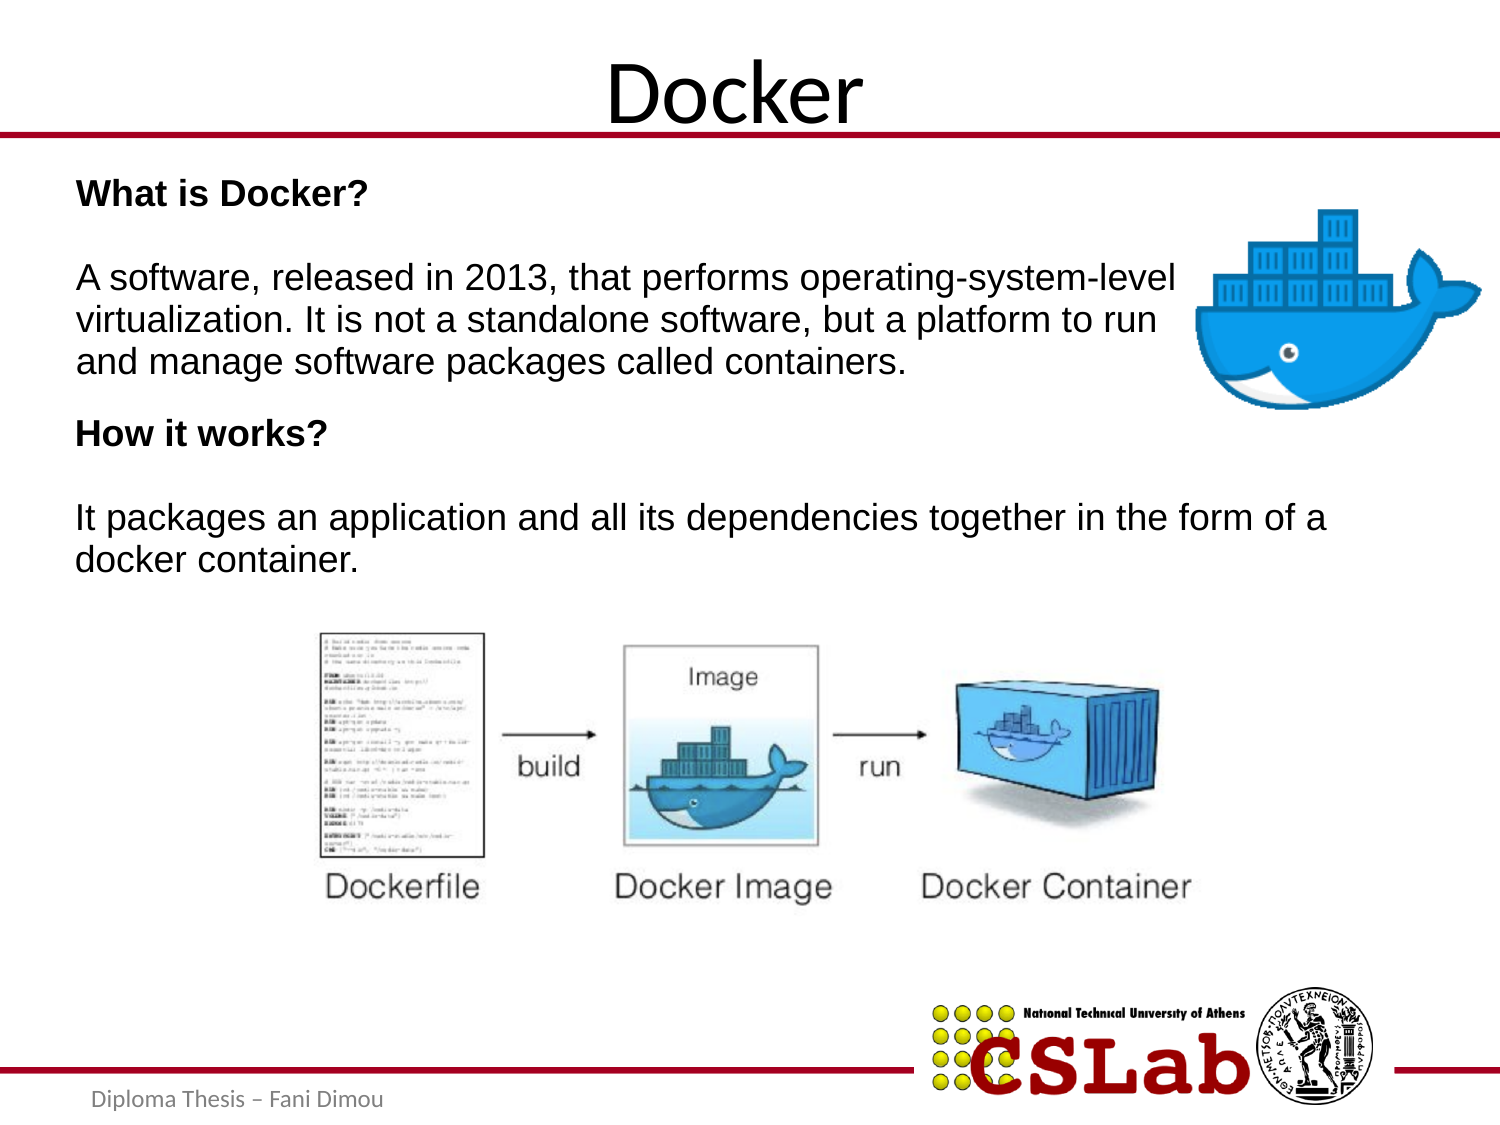

Docker
What is Docker?
A software, released in 2013, that performs operating-system-level virtualization. It is not a standalone software, but a platform to run
and manage software packages called containers.
How it works?
It packages an application and all its dependencies together in the form of a docker container.